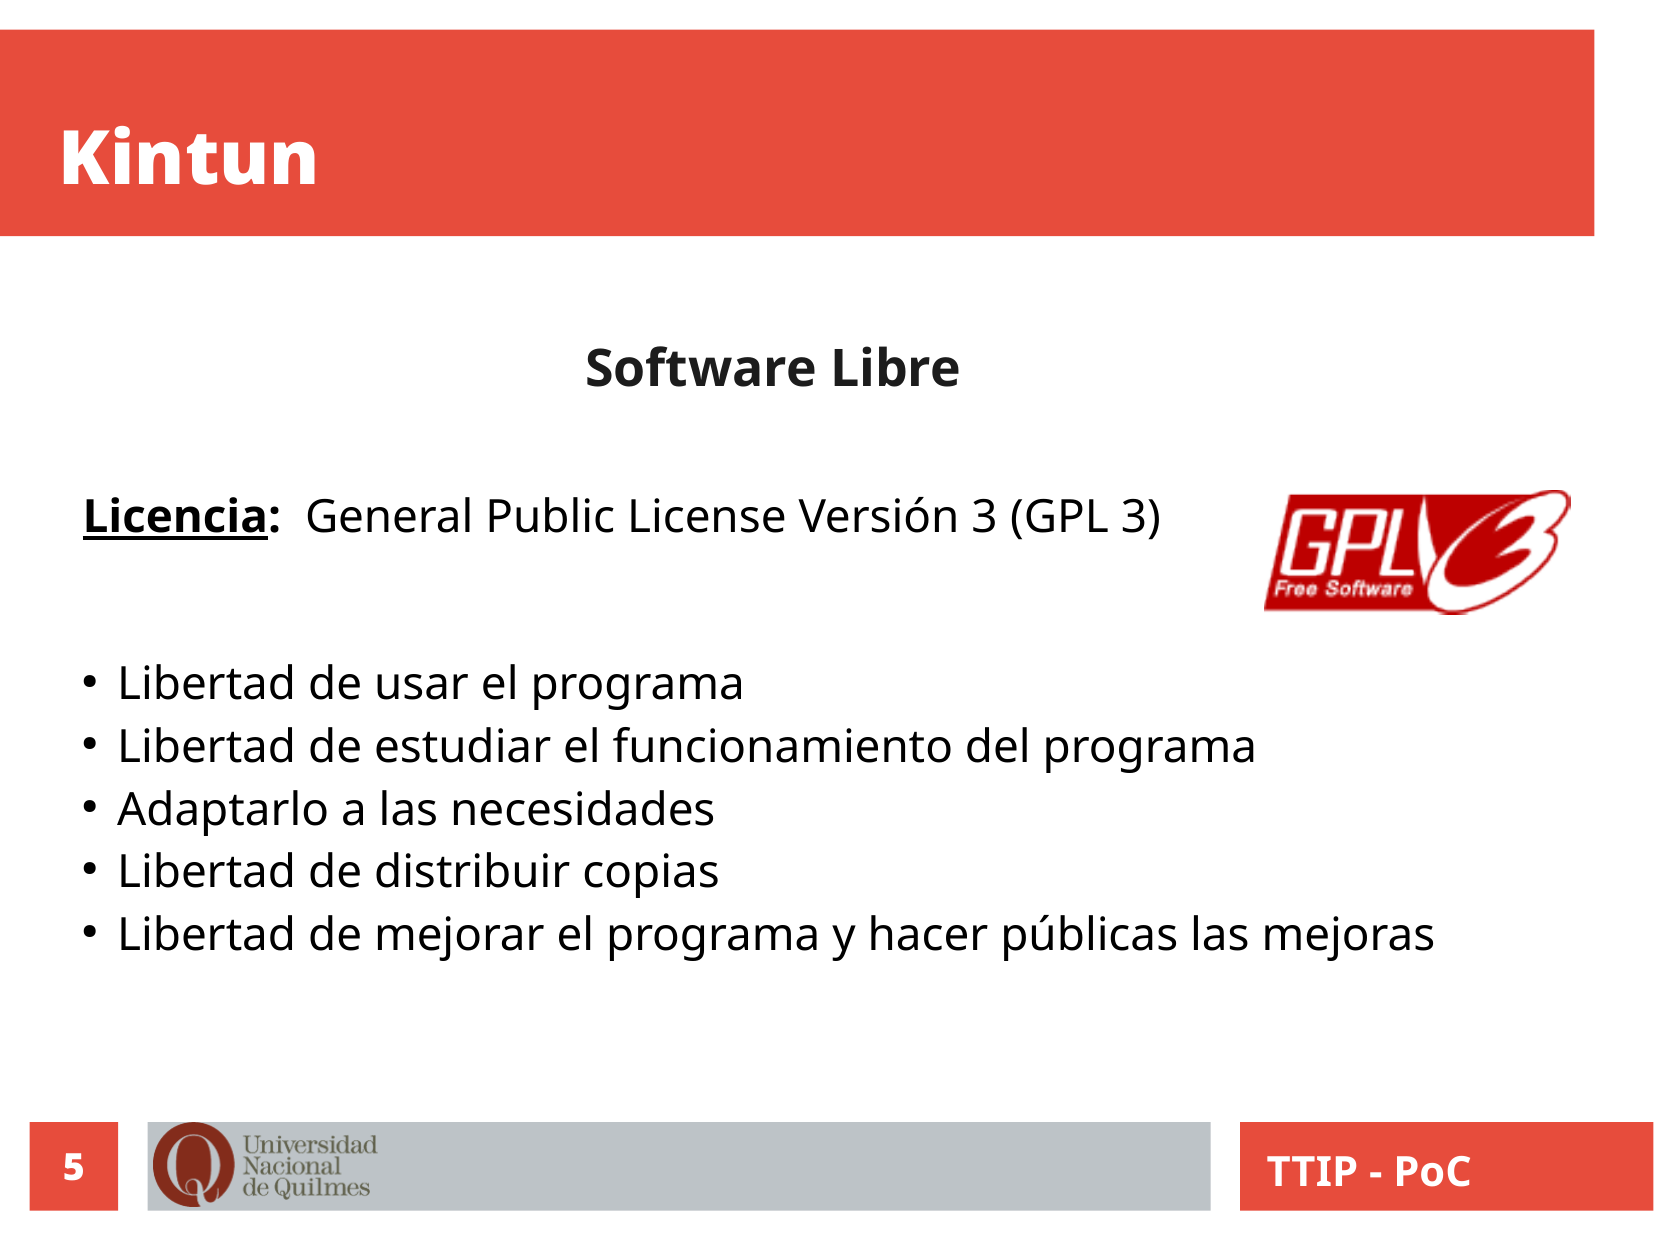

# Kintun
Software Libre
Licencia: General Public License Versión 3 (GPL 3)
Libertad de usar el programa
Libertad de estudiar el funcionamiento del programa
Adaptarlo a las necesidades
Libertad de distribuir copias
Libertad de mejorar el programa y hacer públicas las mejoras
5
TTIP - PoC